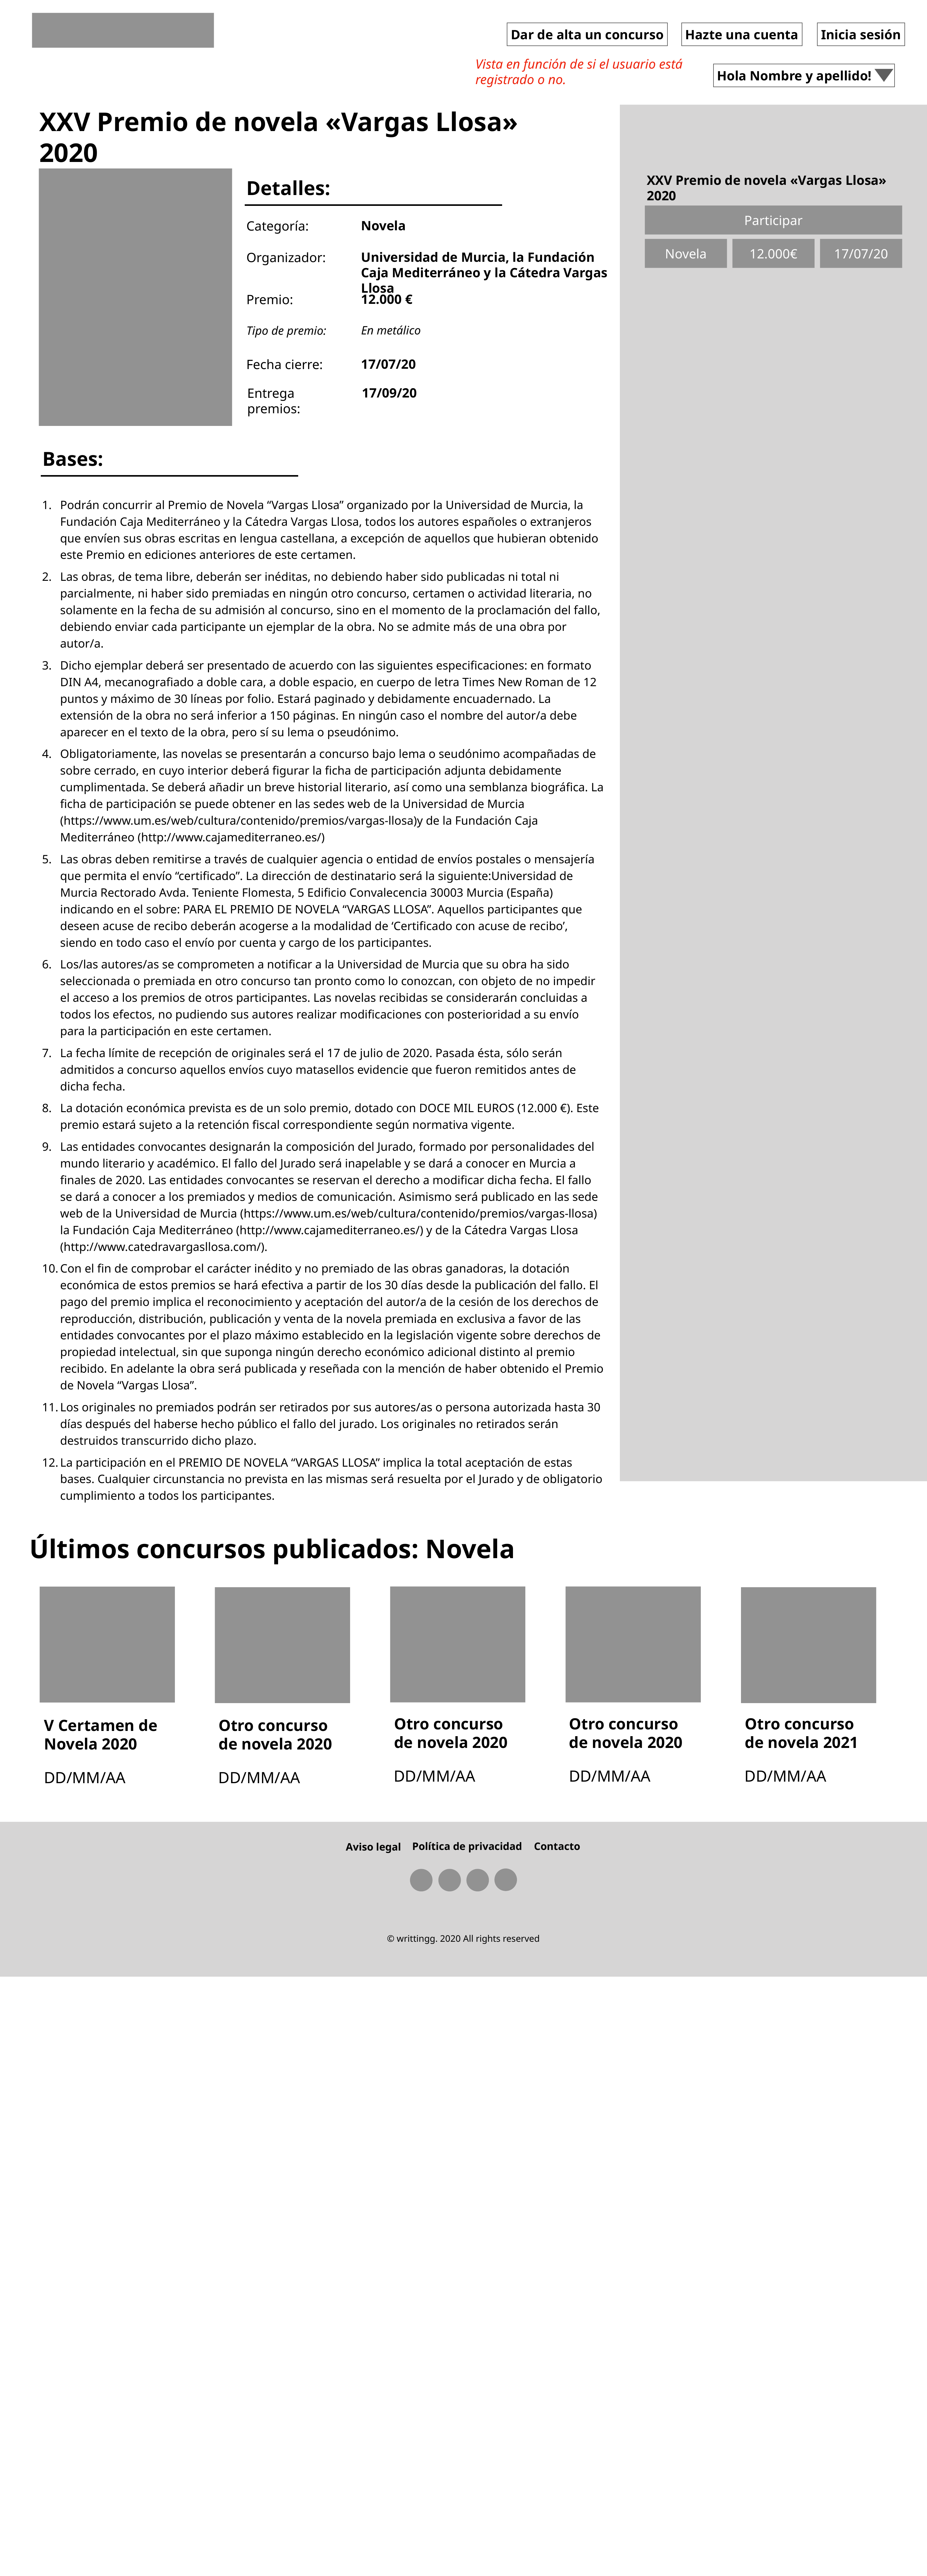

Dar de alta un concurso
Hazte una cuenta
Inicia sesión
Vista en función de si el usuario está registrado o no.
Hola Nombre y apellido!
XXV Premio de novela «Vargas Llosa» 2020
XXV Premio de novela «Vargas Llosa» 2020
Detalles:
Participar
Novela
Categoría:
Novela
12.000€
17/07/20
Universidad de Murcia, la Fundación Caja Mediterráneo y la Cátedra Vargas Llosa
Organizador:
12.000 €
Premio:
En metálico
Tipo de premio:
17/07/20
Fecha cierre:
17/09/20
Entrega premios:
Bases:
Podrán concurrir al Premio de Novela “Vargas Llosa” organizado por la Universidad de Murcia, la Fundación Caja Mediterráneo y la Cátedra Vargas Llosa, todos los autores españoles o extranjeros que envíen sus obras escritas en lengua castellana, a excepción de aquellos que hubieran obtenido este Premio en ediciones anteriores de este certamen.
Las obras, de tema libre, deberán ser inéditas, no debiendo haber sido publicadas ni total ni parcialmente, ni haber sido premiadas en ningún otro concurso, certamen o actividad literaria, no solamente en la fecha de su admisión al concurso, sino en el momento de la proclamación del fallo, debiendo enviar cada participante un ejemplar de la obra. No se admite más de una obra por autor/a.
Dicho ejemplar deberá ser presentado de acuerdo con las siguientes especificaciones: en formato DIN A4, mecanografiado a doble cara, a doble espacio, en cuerpo de letra Times New Roman de 12 puntos y máximo de 30 líneas por folio. Estará paginado y debidamente encuadernado. La extensión de la obra no será inferior a 150 páginas. En ningún caso el nombre del autor/a debe aparecer en el texto de la obra, pero sí su lema o pseudónimo.
Obligatoriamente, las novelas se presentarán a concurso bajo lema o seudónimo acompañadas de sobre cerrado, en cuyo interior deberá figurar la ficha de participación adjunta debidamente cumplimentada. Se deberá añadir un breve historial literario, así como una semblanza biográfica. La ficha de participación se puede obtener en las sedes web de la Universidad de Murcia (https://www.um.es/web/cultura/contenido/premios/vargas‐llosa)y de la Fundación Caja Mediterráneo (http://www.cajamediterraneo.es/)
Las obras deben remitirse a través de cualquier agencia o entidad de envíos postales o mensajería que permita el envío “certificado”. La dirección de destinatario será la siguiente:Universidad de Murcia Rectorado Avda. Teniente Flomesta, 5 Edificio Convalecencia 30003 Murcia (España) indicando en el sobre: PARA EL PREMIO DE NOVELA “VARGAS LLOSA”. Aquellos participantes que deseen acuse de recibo deberán acogerse a la modalidad de ‘Certificado con acuse de recibo’, siendo en todo caso el envío por cuenta y cargo de los participantes.
Los/las autores/as se comprometen a notificar a la Universidad de Murcia que su obra ha sido seleccionada o premiada en otro concurso tan pronto como lo conozcan, con objeto de no impedir el acceso a los premios de otros participantes. Las novelas recibidas se considerarán concluidas a todos los efectos, no pudiendo sus autores realizar modificaciones con posterioridad a su envío para la participación en este certamen.
La fecha límite de recepción de originales será el 17 de julio de 2020. Pasada ésta, sólo serán admitidos a concurso aquellos envíos cuyo matasellos evidencie que fueron remitidos antes de dicha fecha.
La dotación económica prevista es de un solo premio, dotado con DOCE MIL EUROS (12.000 €). Este premio estará sujeto a la retención fiscal correspondiente según normativa vigente.
Las entidades convocantes designarán la composición del Jurado, formado por personalidades del mundo literario y académico. El fallo del Jurado será inapelable y se dará a conocer en Murcia a finales de 2020. Las entidades convocantes se reservan el derecho a modificar dicha fecha. El fallo se dará a conocer a los premiados y medios de comunicación. Asimismo será publicado en las sede web de la Universidad de Murcia (https://www.um.es/web/cultura/contenido/premios/vargas‐llosa) la Fundación Caja Mediterráneo (http://www.cajamediterraneo.es/) y de la Cátedra Vargas Llosa (http://www.catedravargasllosa.com/).
Con el fin de comprobar el carácter inédito y no premiado de las obras ganadoras, la dotación económica de estos premios se hará efectiva a partir de los 30 días desde la publicación del fallo. El pago del premio implica el reconocimiento y aceptación del autor/a de la cesión de los derechos de reproducción, distribución, publicación y venta de la novela premiada en exclusiva a favor de las entidades convocantes por el plazo máximo establecido en la legislación vigente sobre derechos de propiedad intelectual, sin que suponga ningún derecho económico adicional distinto al premio recibido. En adelante la obra será publicada y reseñada con la mención de haber obtenido el Premio de Novela “Vargas Llosa”.
Los originales no premiados podrán ser retirados por sus autores/as o persona autorizada hasta 30 días después del haberse hecho público el fallo del jurado. Los originales no retirados serán destruidos transcurrido dicho plazo.
La participación en el PREMIO DE NOVELA “VARGAS LLOSA” implica la total aceptación de estas bases. Cualquier circunstancia no prevista en las mismas será resuelta por el Jurado y de obligatorio cumplimiento a todos los participantes.
Últimos concursos publicados: Novela
Otro concurso de novela 2020
Otro concurso de novela 2020
Otro concurso de novela 2021
V Certamen de Novela 2020
Otro concurso de novela 2020
DD/MM/AA
DD/MM/AA
DD/MM/AA
DD/MM/AA
DD/MM/AA
Política de privacidad
Contacto
Aviso legal
© writtingg. 2020 All rights reserved